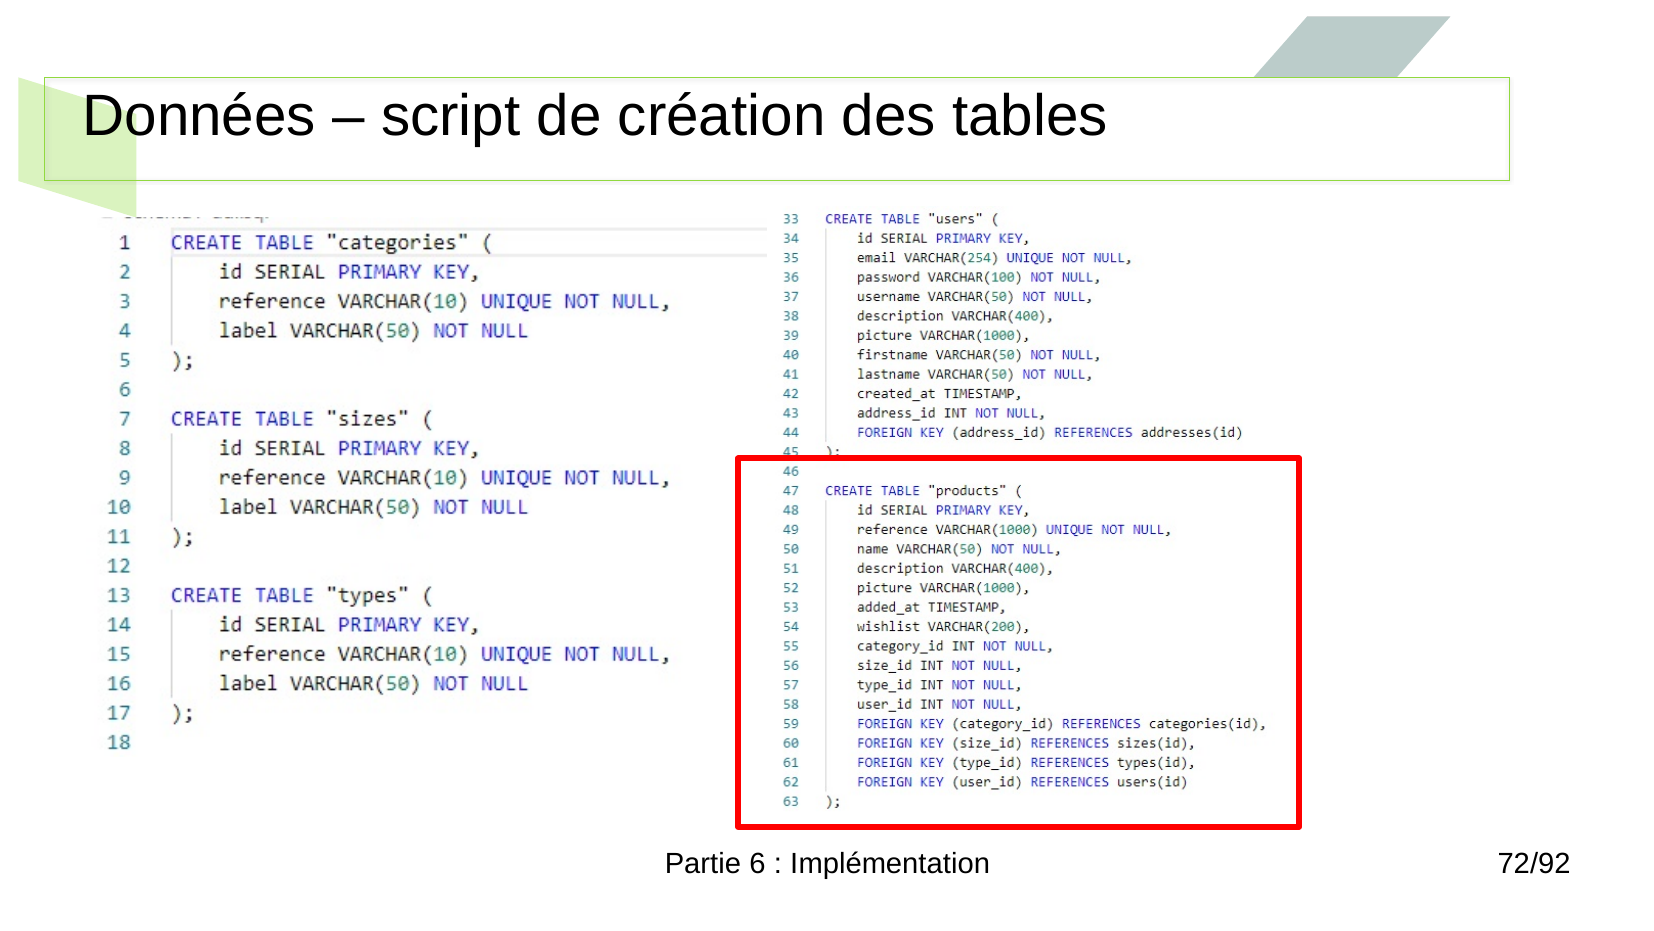

# Données – script de création des tables
Partie 6 : Implémentation
72